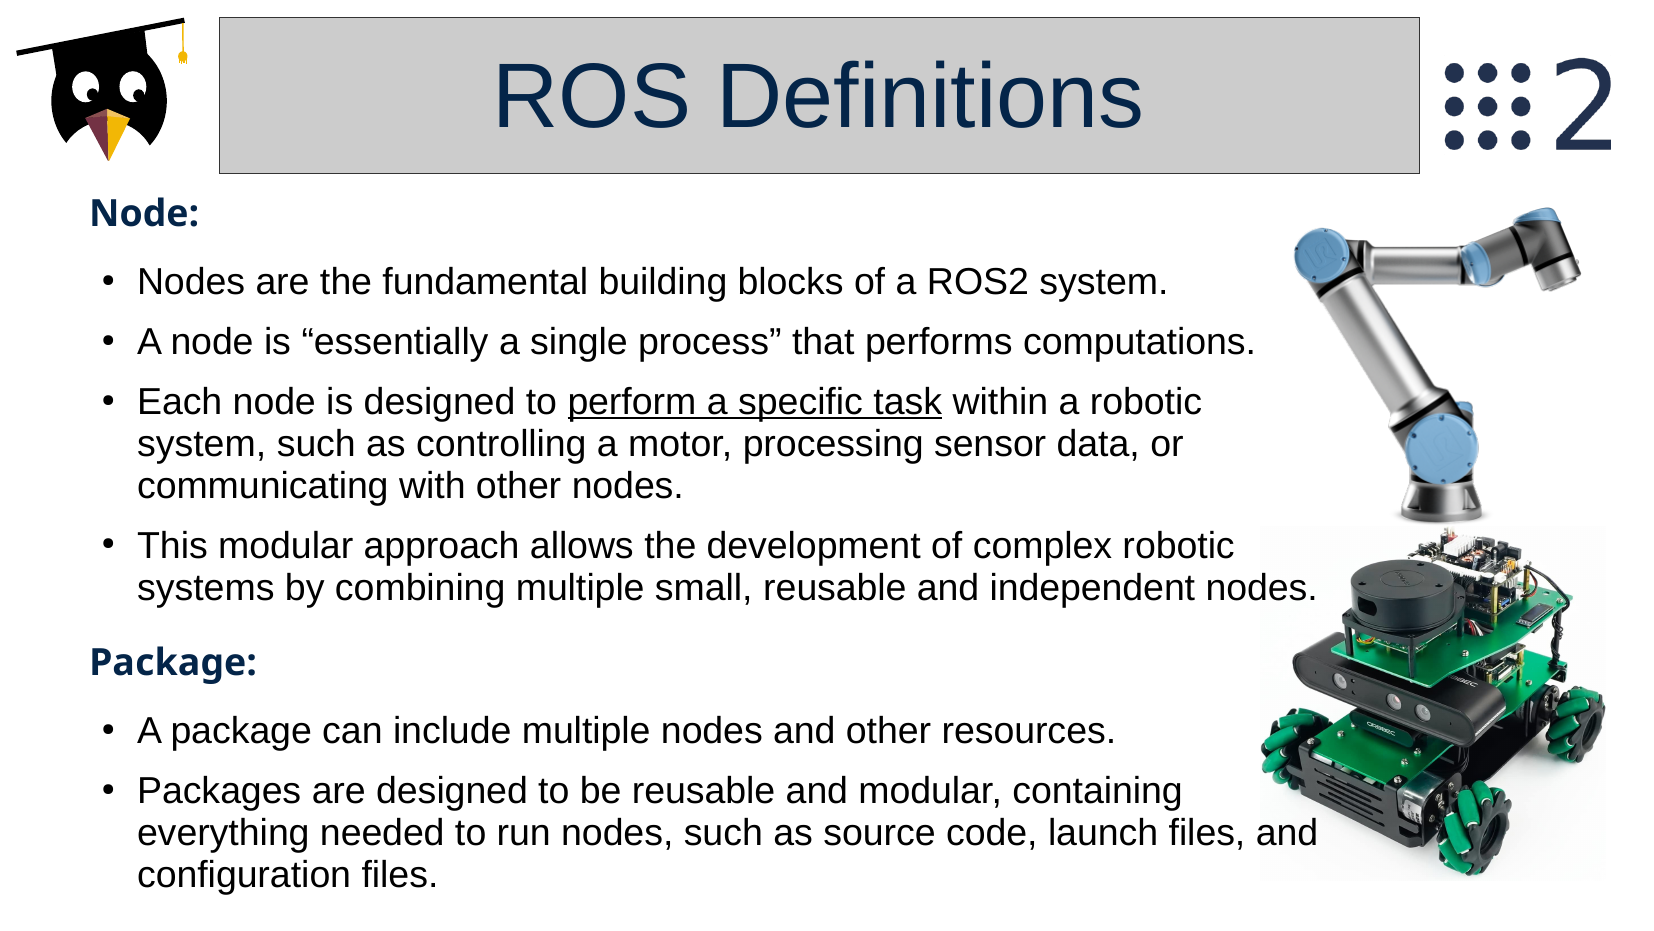

# ROS Definitions
Node:
Nodes are the fundamental building blocks of a ROS2 system.
A node is “essentially a single process” that performs computations.
Each node is designed to perform a specific task within a robotic system, such as controlling a motor, processing sensor data, or communicating with other nodes.
This modular approach allows the development of complex robotic systems by combining multiple small, reusable and independent nodes.
Package:
A package can include multiple nodes and other resources.
Packages are designed to be reusable and modular, containing everything needed to run nodes, such as source code, launch files, and configuration files.